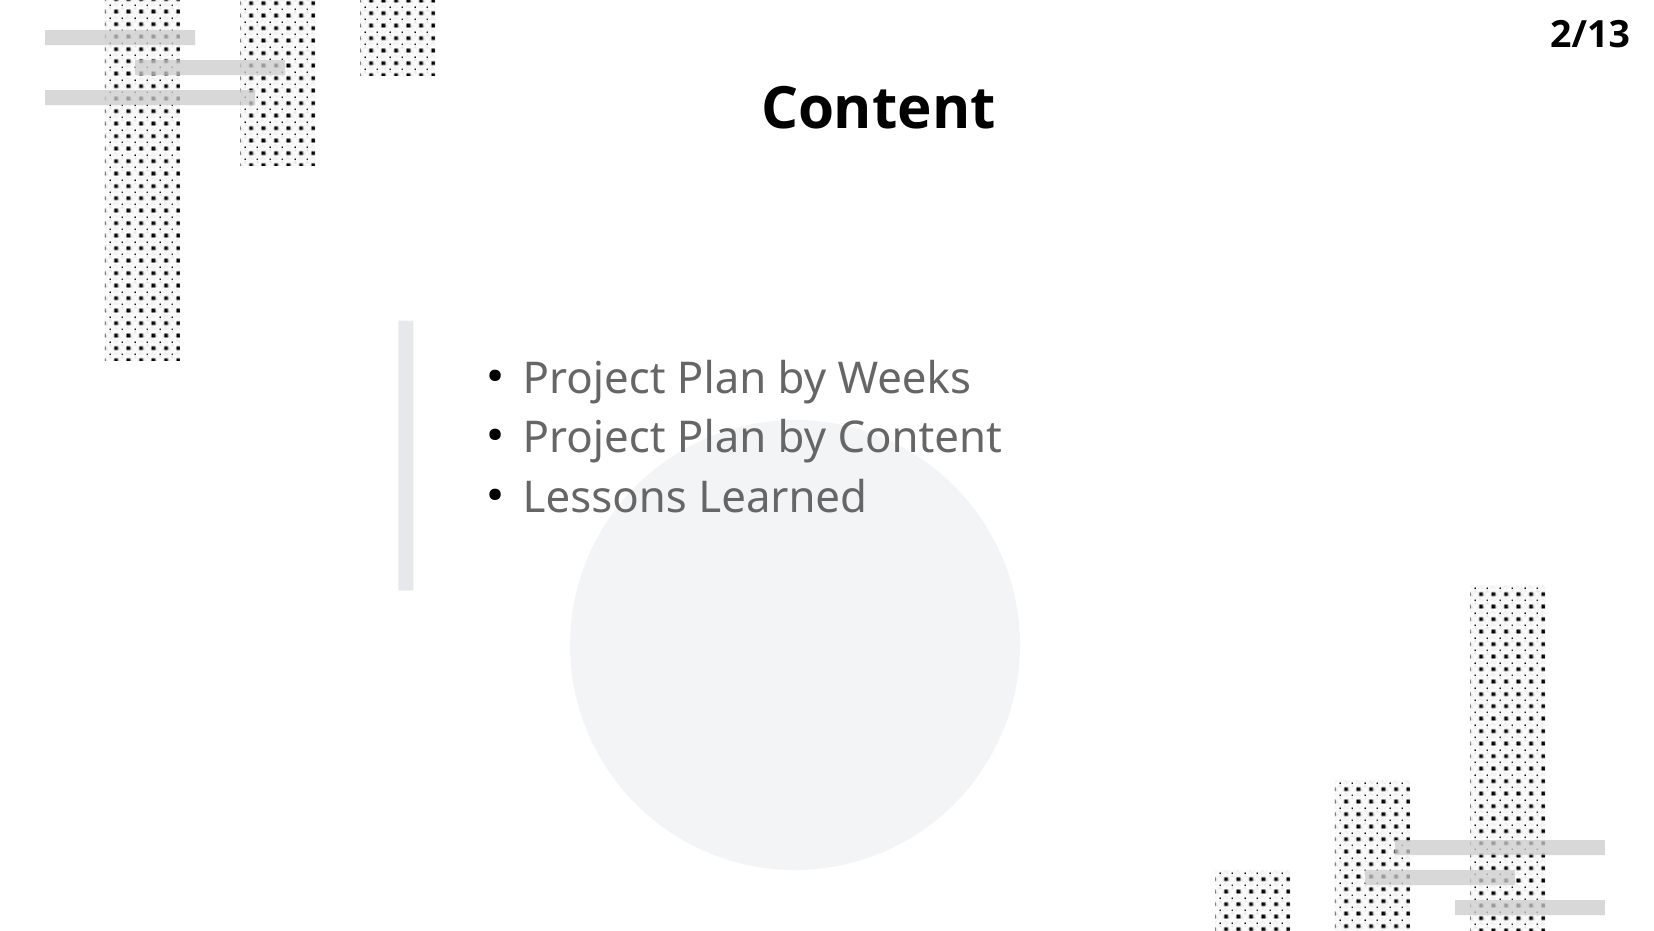

2/13
Content
Project Plan by Weeks
Project Plan by Content
Lessons Learned